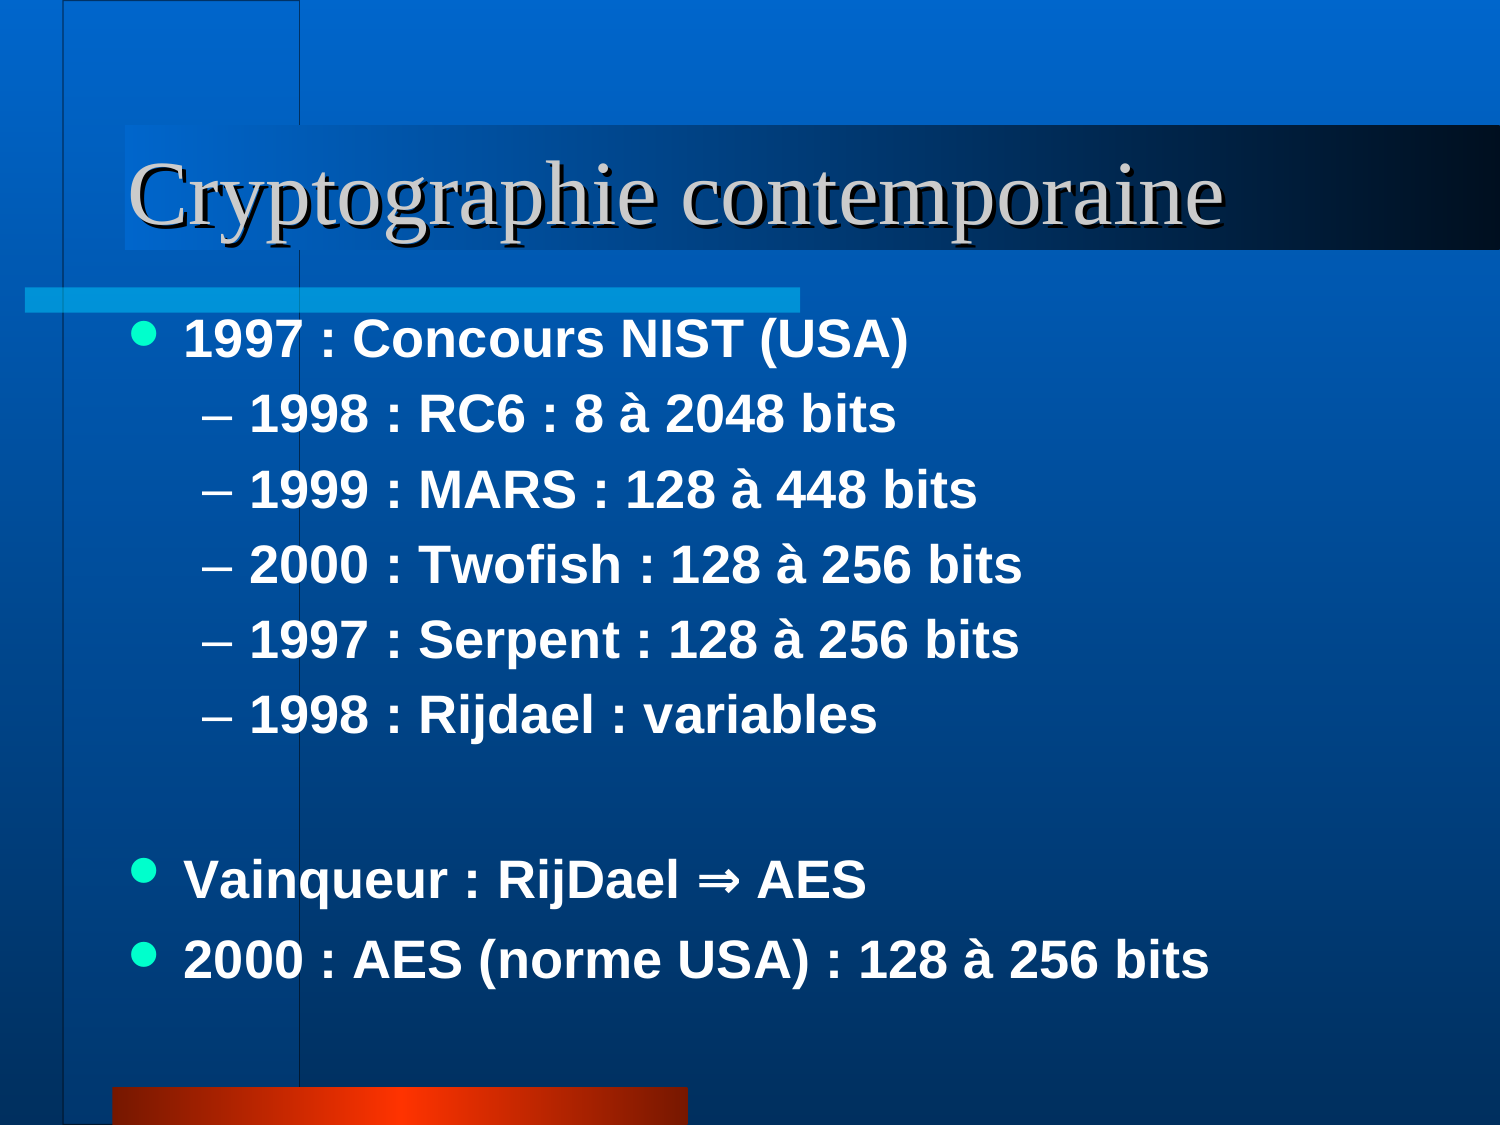

# Cryptographie contemporaine
1997 : Concours NIST (USA)
1998 : RC6 : 8 à 2048 bits
1999 : MARS : 128 à 448 bits
2000 : Twofish : 128 à 256 bits
1997 : Serpent : 128 à 256 bits
1998 : Rijdael : variables
Vainqueur : RijDael ⇒ AES
2000 : AES (norme USA) : 128 à 256 bits